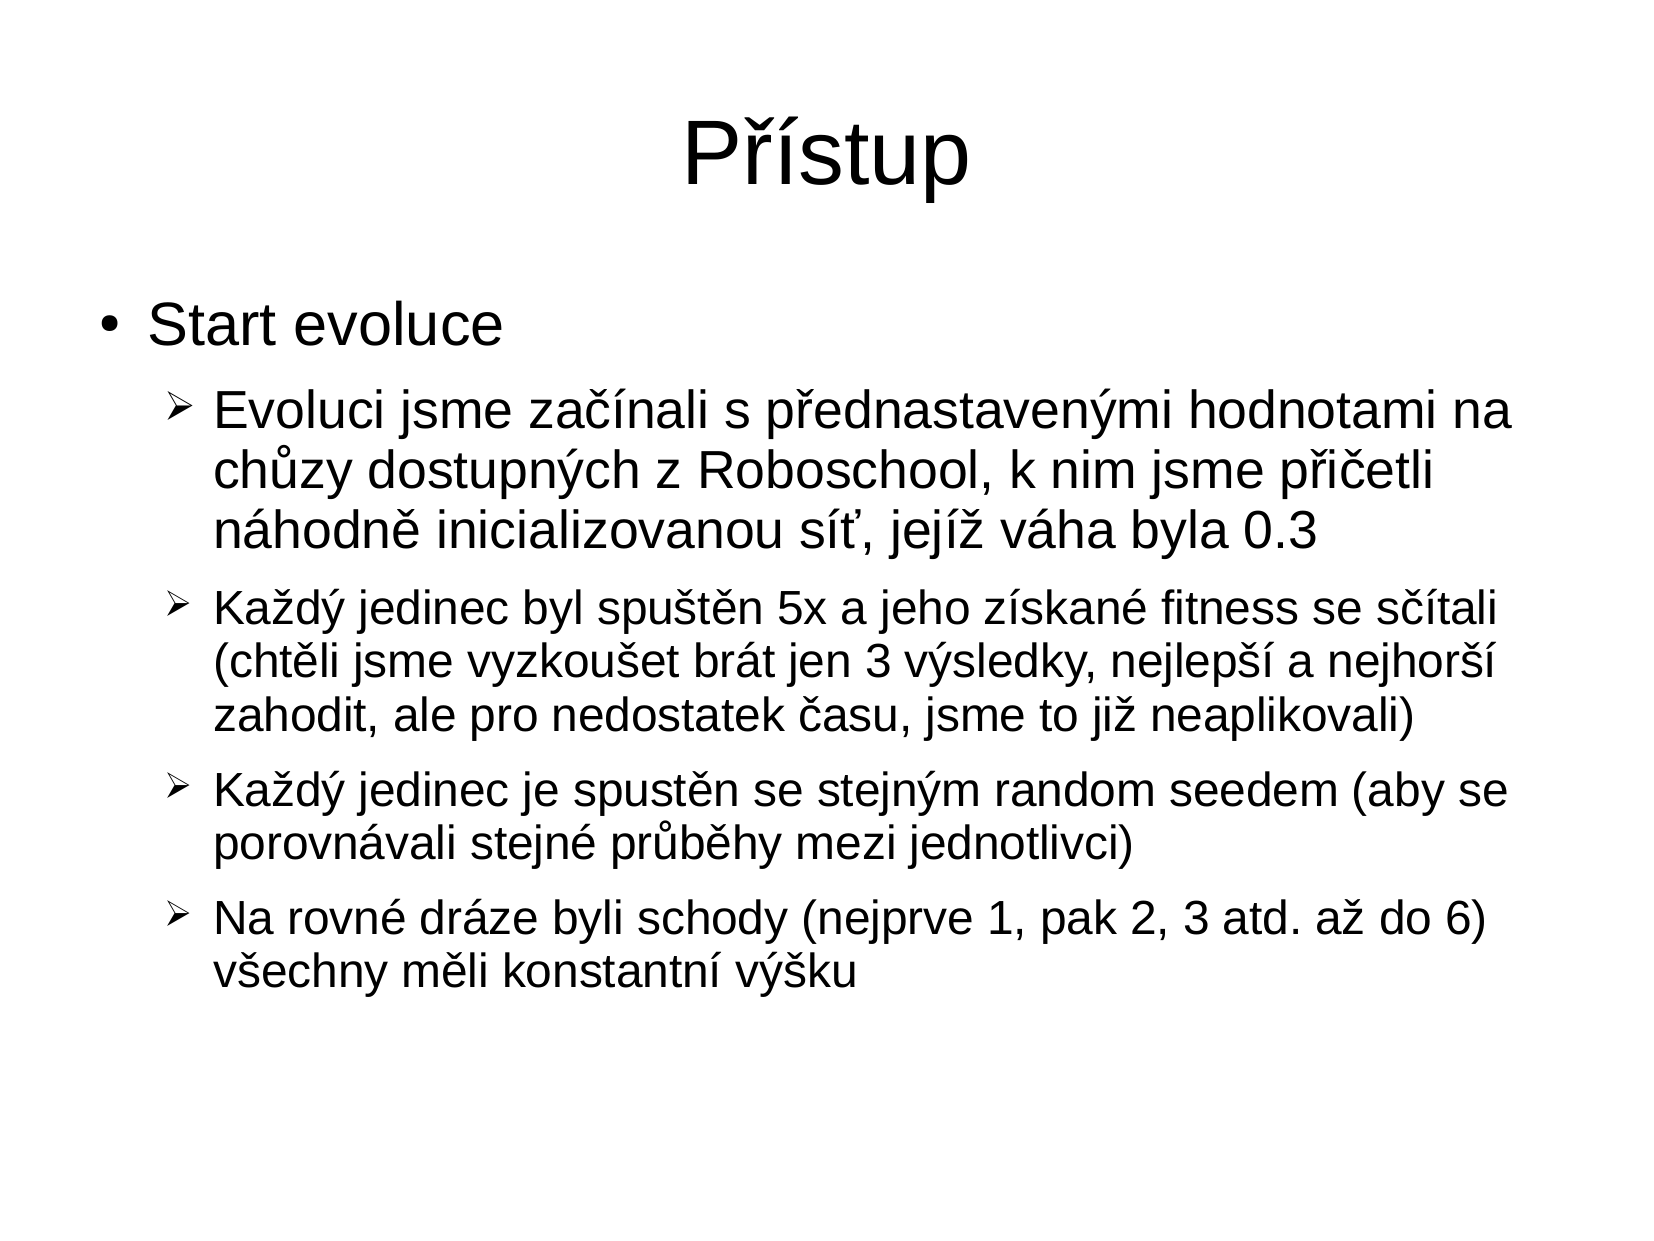

# Přístup
Start evoluce
Evoluci jsme začínali s přednastavenými hodnotami na chůzy dostupných z Roboschool, k nim jsme přičetli náhodně inicializovanou síť, jejíž váha byla 0.3
Každý jedinec byl spuštěn 5x a jeho získané fitness se sčítali (chtěli jsme vyzkoušet brát jen 3 výsledky, nejlepší a nejhorší zahodit, ale pro nedostatek času, jsme to již neaplikovali)
Každý jedinec je spustěn se stejným random seedem (aby se porovnávali stejné průběhy mezi jednotlivci)
Na rovné dráze byli schody (nejprve 1, pak 2, 3 atd. až do 6) všechny měli konstantní výšku